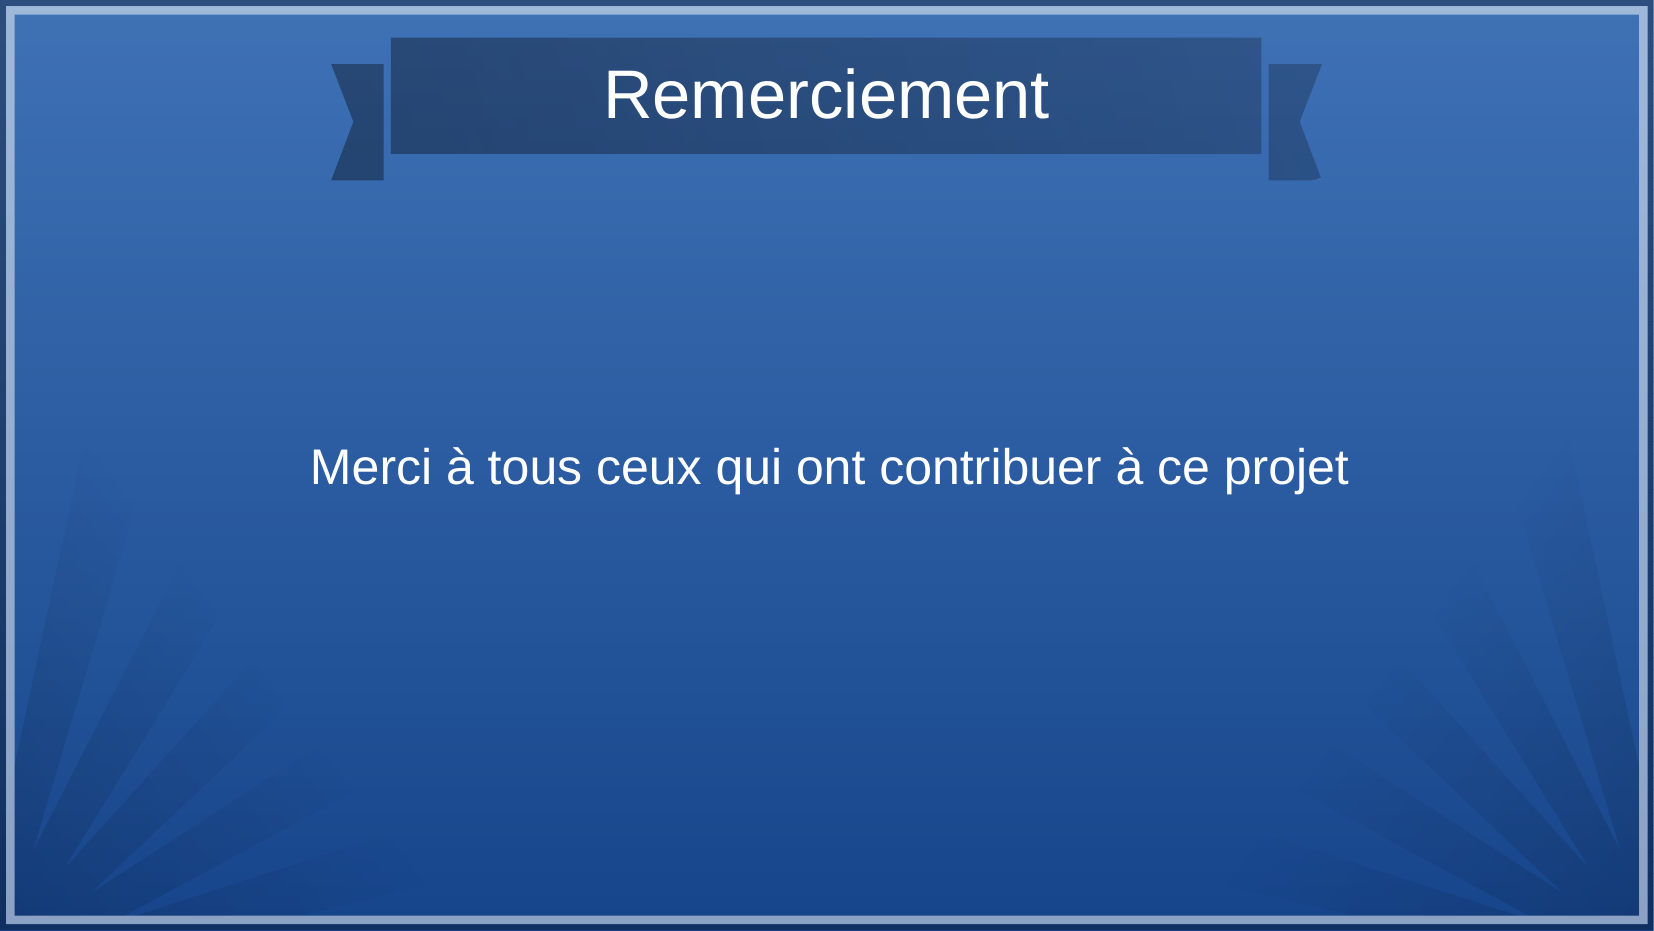

# Remerciement
Merci à tous ceux qui ont contribuer à ce projet